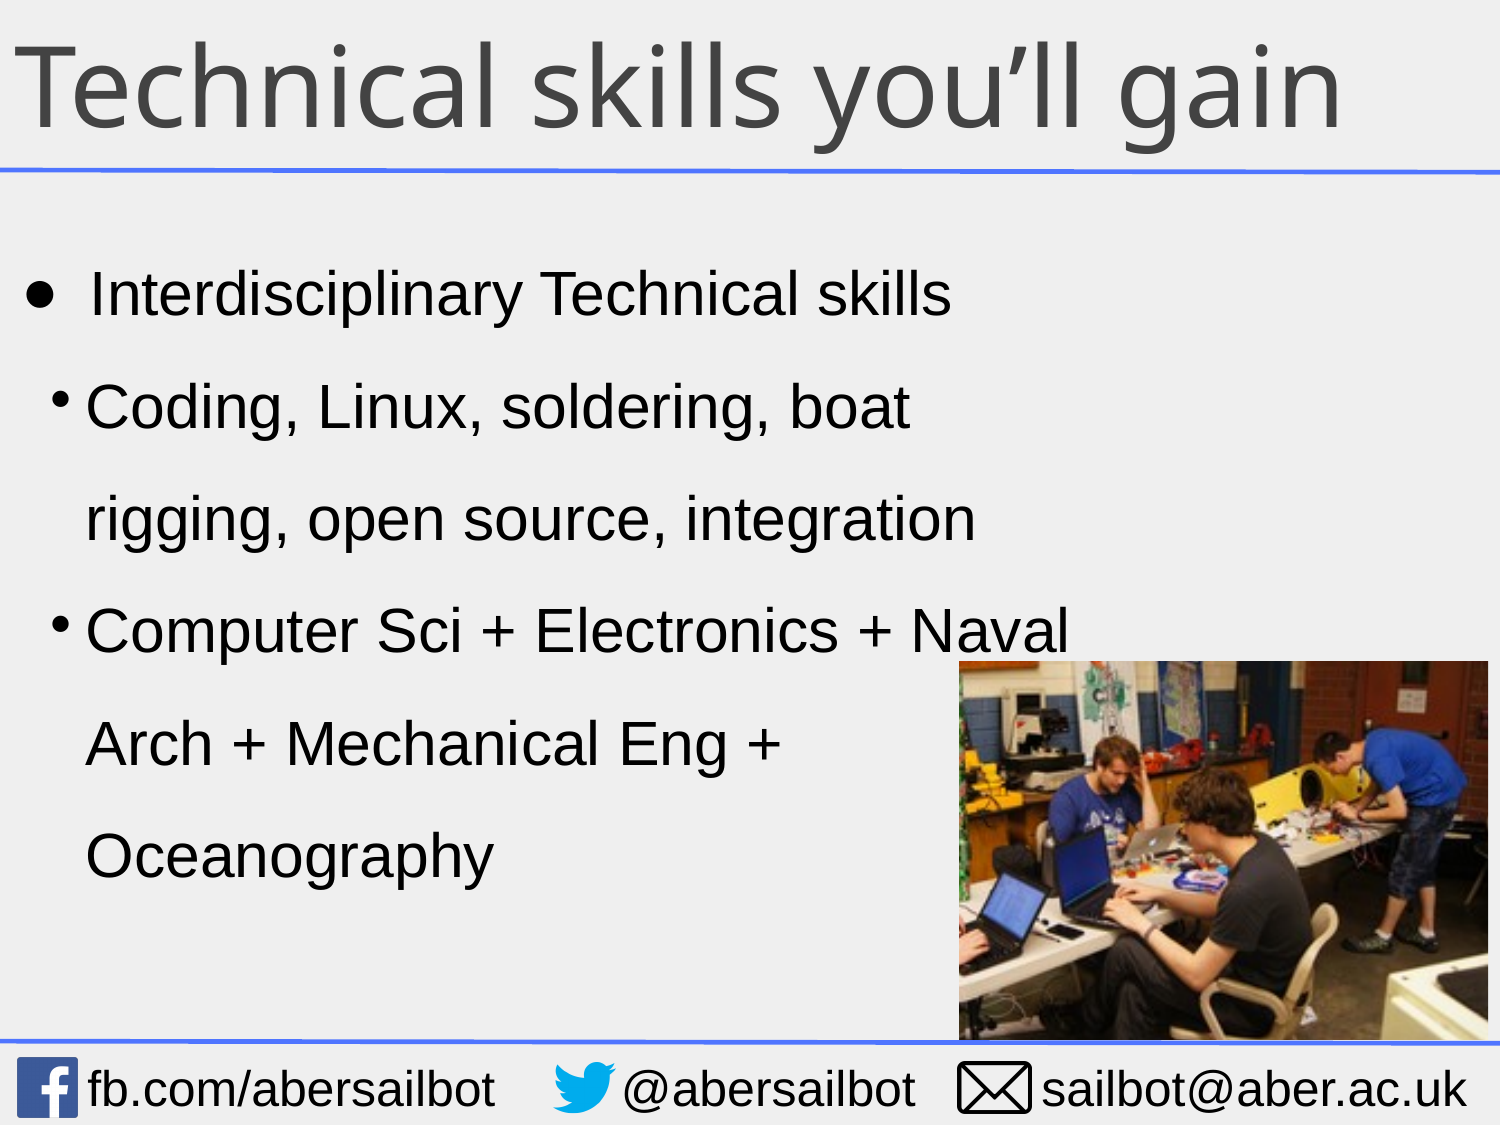

Technical skills you’ll gain
Interdisciplinary Technical skills
Coding, Linux, soldering, boat rigging, open source, integration
Computer Sci + Electronics + Naval Arch + Mechanical Eng + Oceanography
 fb.com/abersailbot @abersailbot sailbot@aber.ac.uk